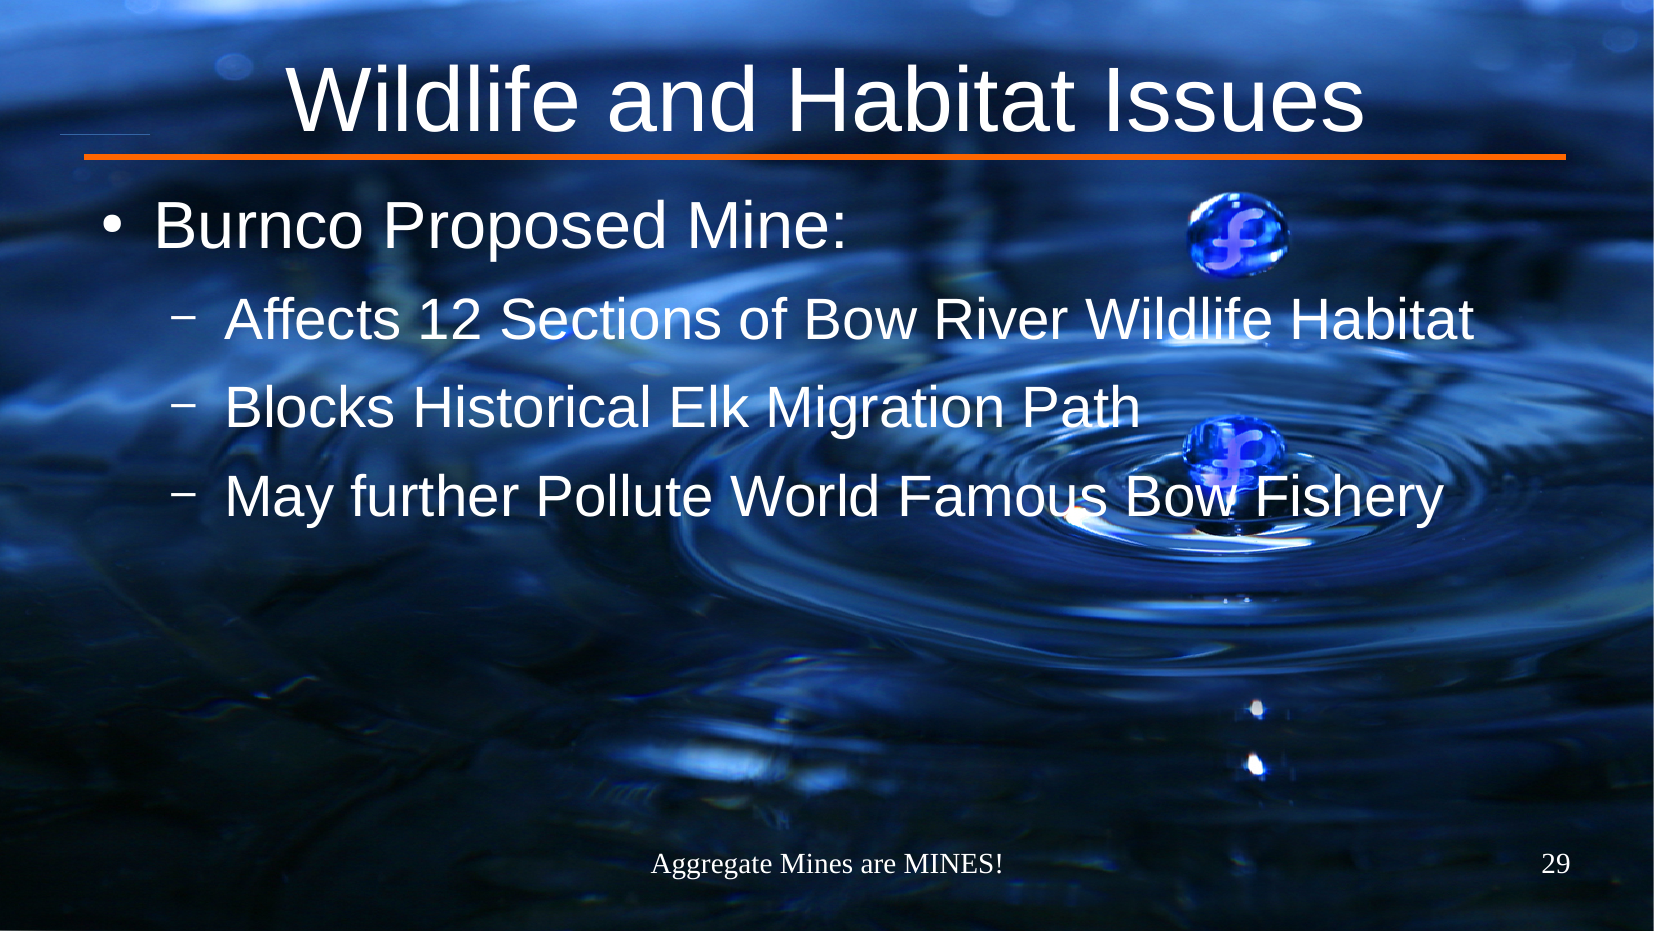

# Wildlife and Habitat Issues
Burnco Proposed Mine:
Affects 12 Sections of Bow River Wildlife Habitat
Blocks Historical Elk Migration Path
May further Pollute World Famous Bow Fishery
Aggregate Mines are MINES!
29